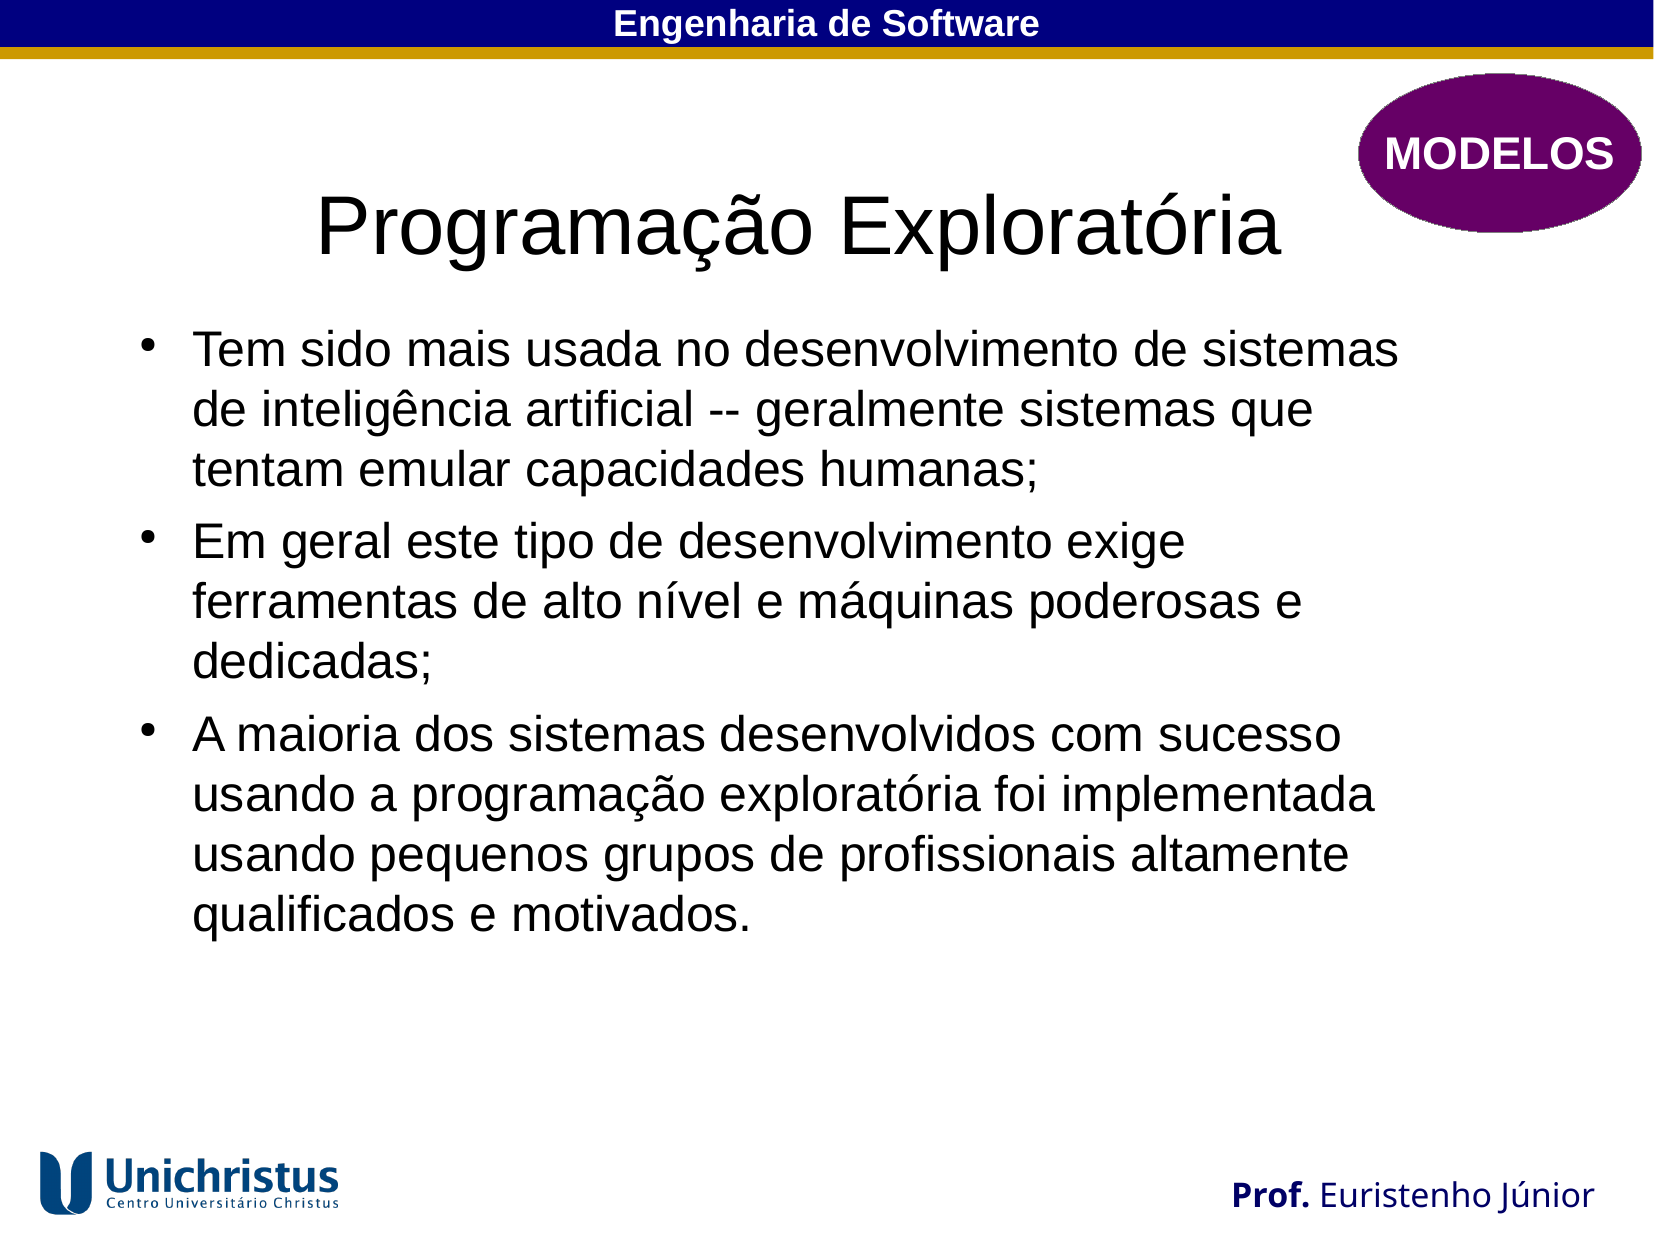

Engenharia de Software
MODELOS
# Programação Exploratória
Tem sido mais usada no desenvolvimento de sistemas de inteligência artificial -- geralmente sistemas que tentam emular capacidades humanas;
Em geral este tipo de desenvolvimento exige ferramentas de alto nível e máquinas poderosas e dedicadas;
A maioria dos sistemas desenvolvidos com sucesso usando a programação exploratória foi implementada usando pequenos grupos de profissionais altamente qualificados e motivados.
Prof. Euristenho Júnior